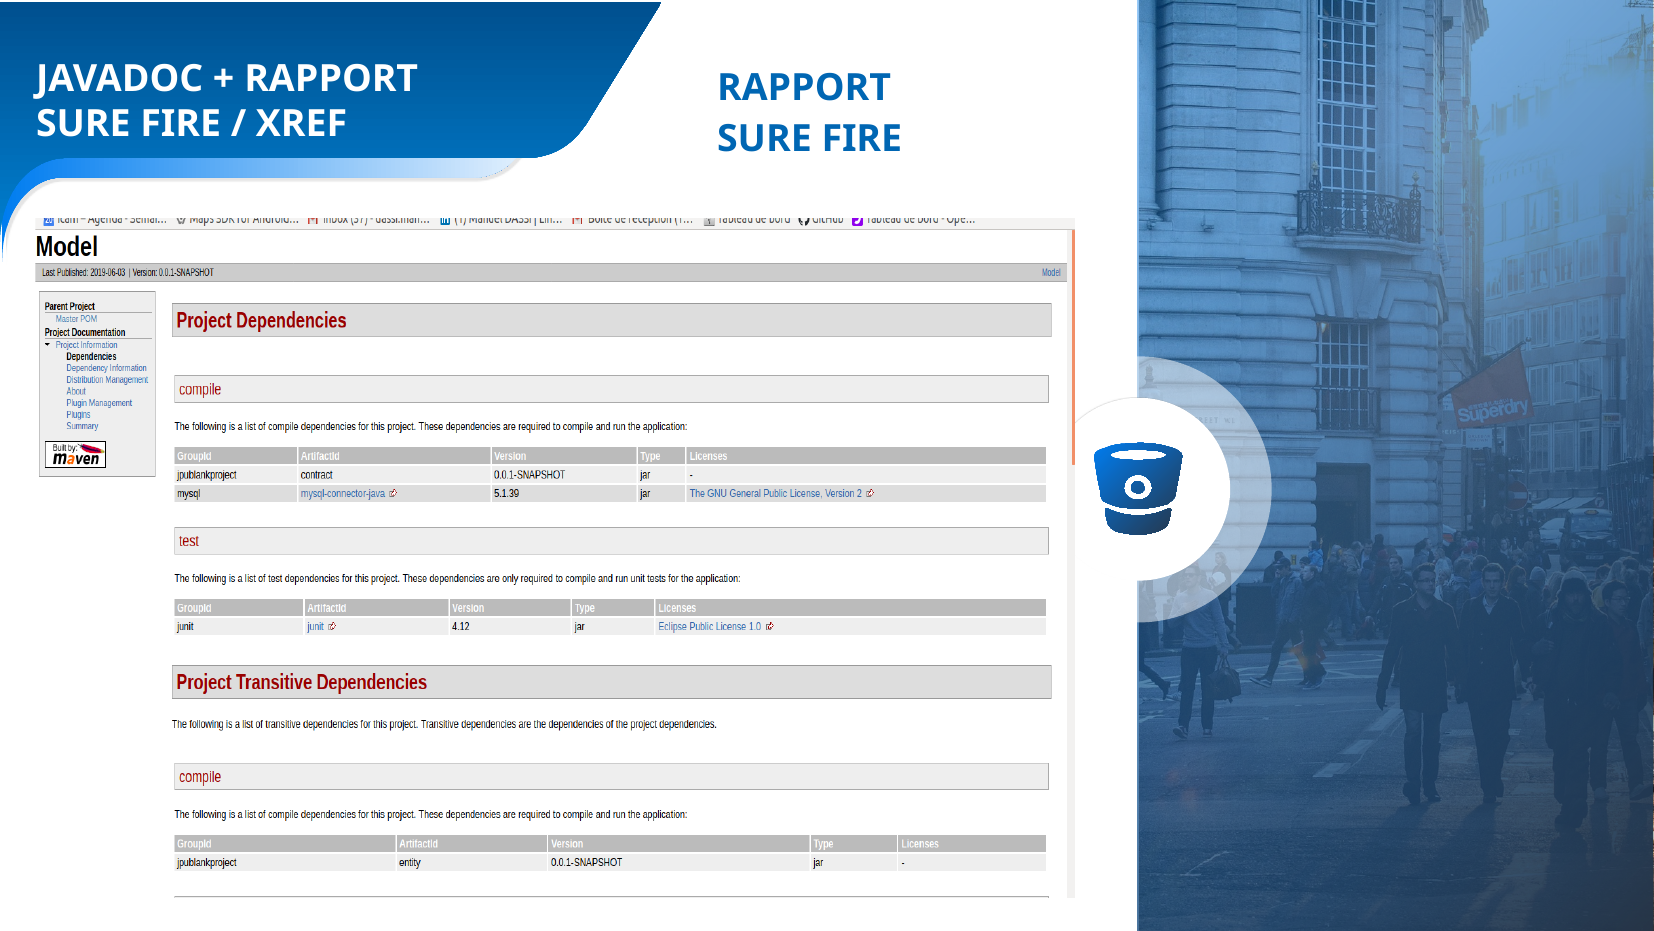

JAVADOC + RAPPORT
SURE FIRE / XREF
RAPPORT
SURE FIRE
Generate a Java docs of our project